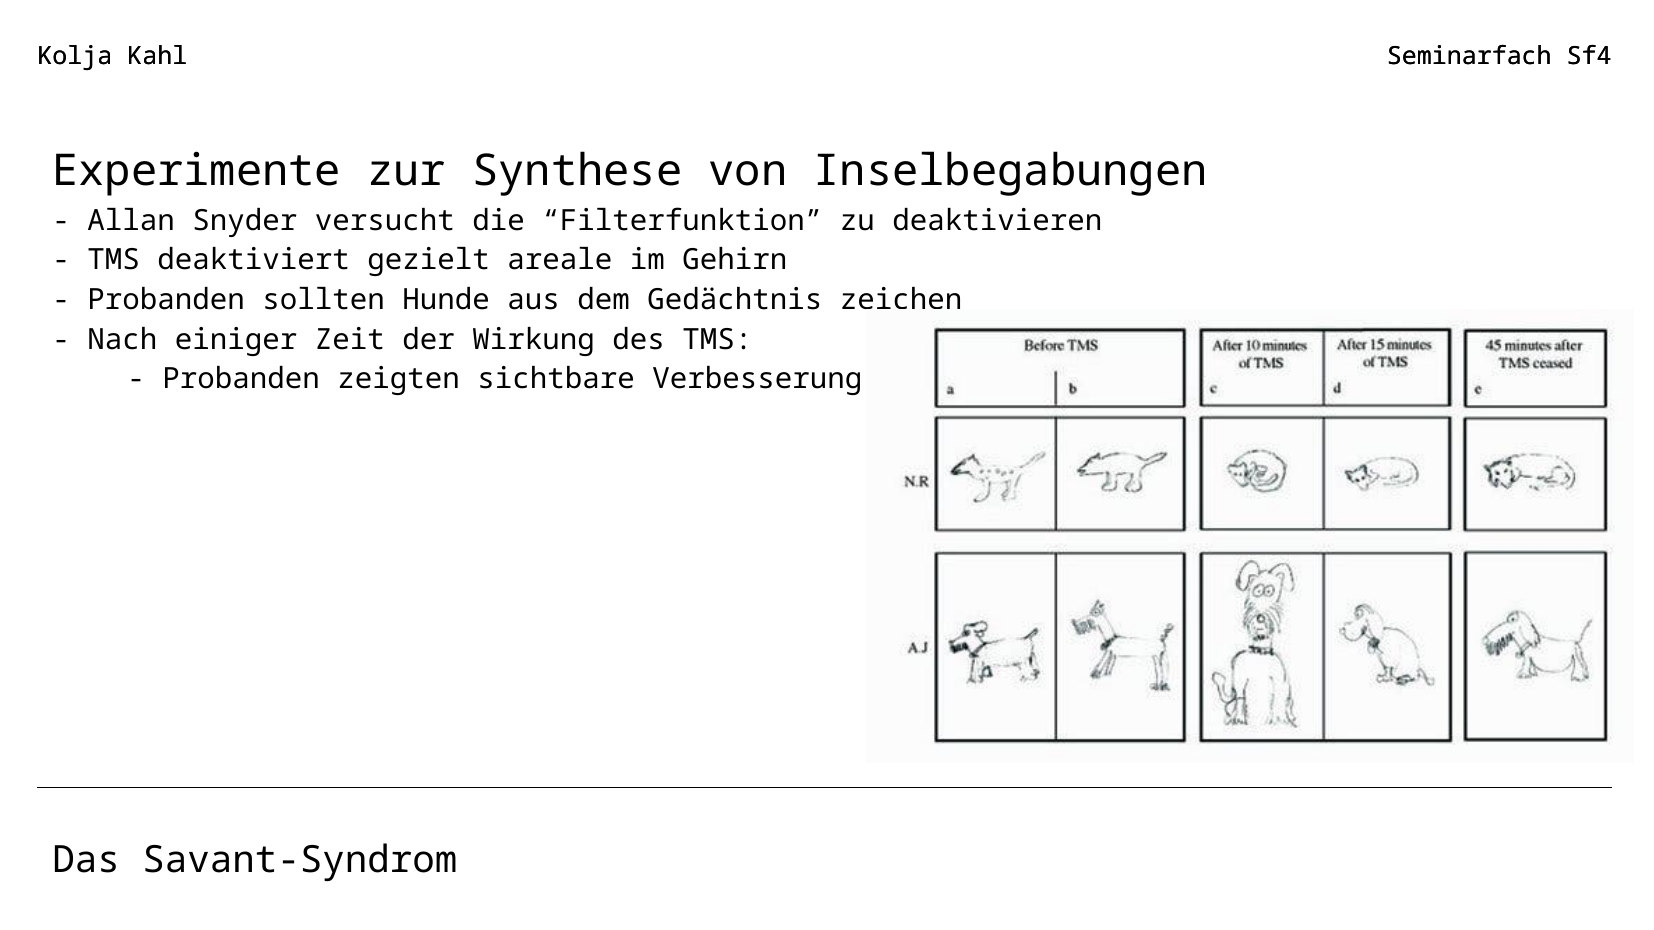

Kolja Kahl
Seminarfach Sf4
Kolja Kahl
Seminarfach Sf4
Experimente zur Synthese von Inselbegabungen
- Allan Snyder versucht die “Filterfunktion” zu deaktivieren
- TMS deaktiviert gezielt areale im Gehirn
- Probanden sollten Hunde aus dem Gedächtnis zeichen
- Nach einiger Zeit der Wirkung des TMS:
	- Probanden zeigten sichtbare Verbesserung
Das Savant-Syndrom